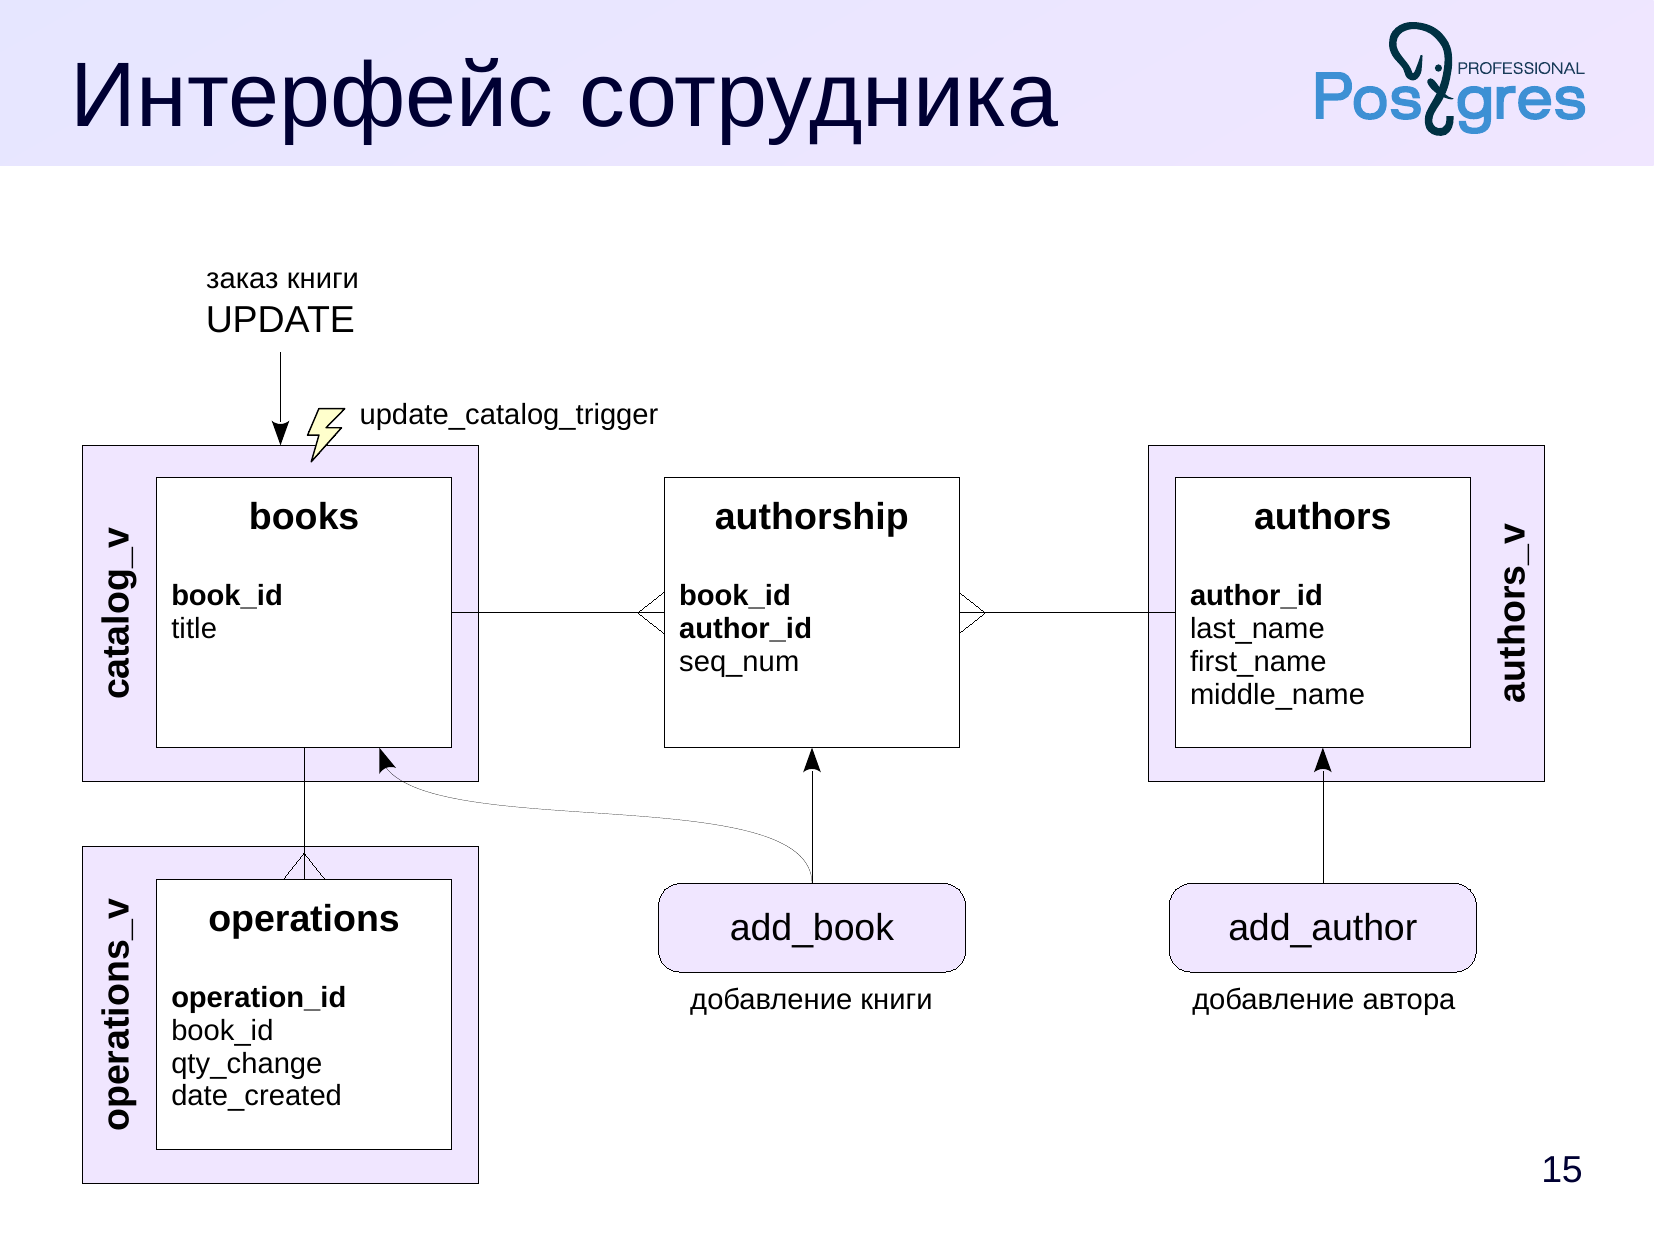

# Интерфейс сотрудника
заказ книги
UPDATE
update_catalog_trigger
authors_v
catalog_v
books
book_id
title
authorship
book_id
author_id
seq_num
authors
author_id
last_name
first_name
middle_name
operations_v
operations
operation_id
book_id
qty_change
date_created
add_book
add_author
добавление книги
добавление автора